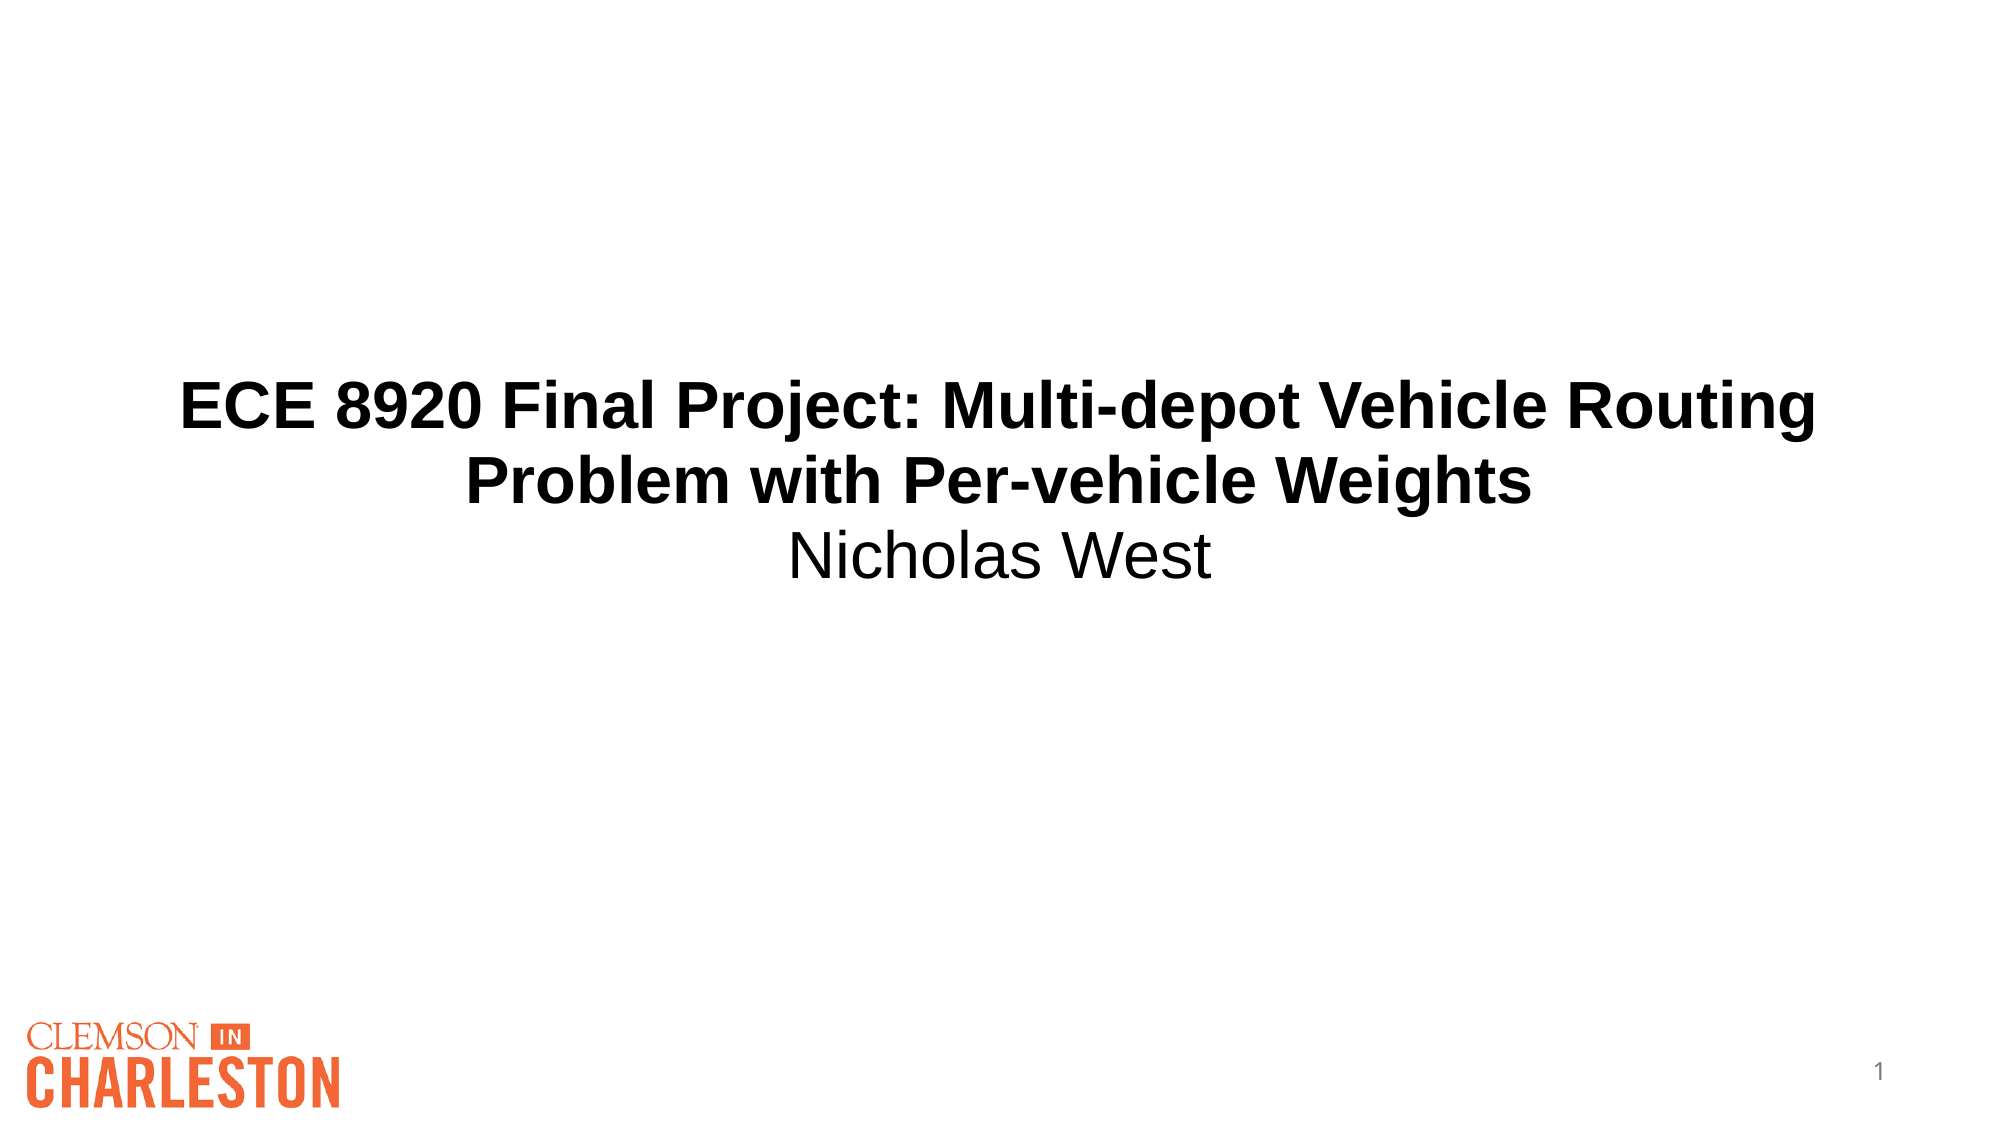

# ECE 8920 Final Project: Multi-depot Vehicle Routing Problem with Per-vehicle Weights
Nicholas West
1